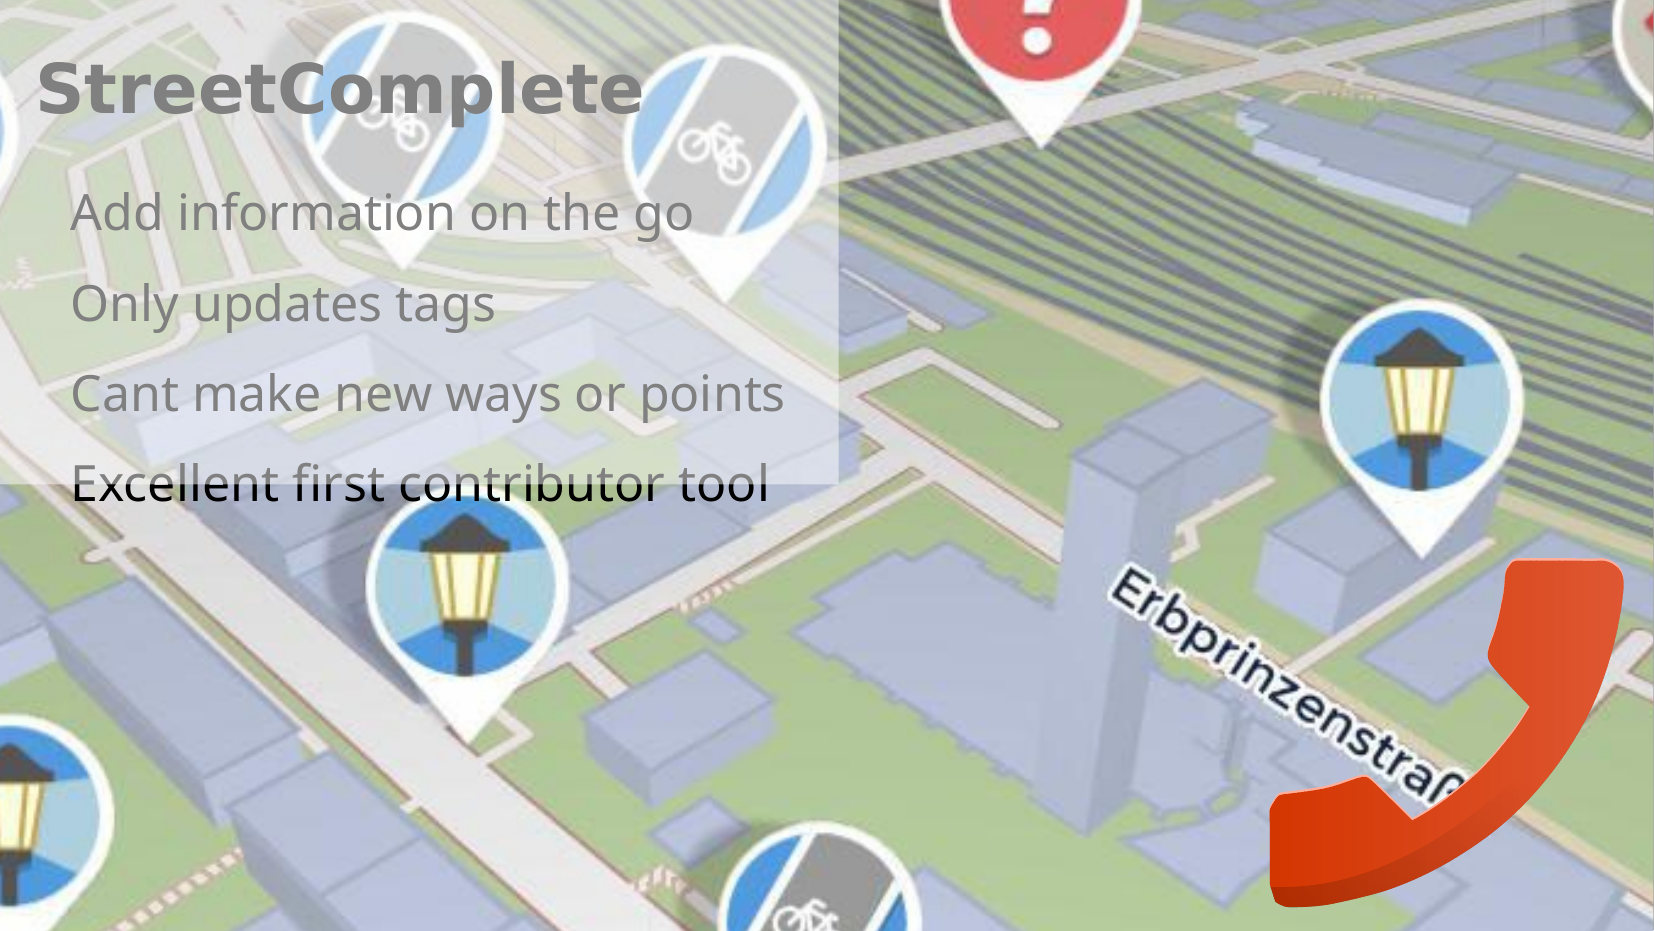

# StreetComplete
Add information on the go
Only updates tags
Cant make new ways or points
Excellent first contributor tool